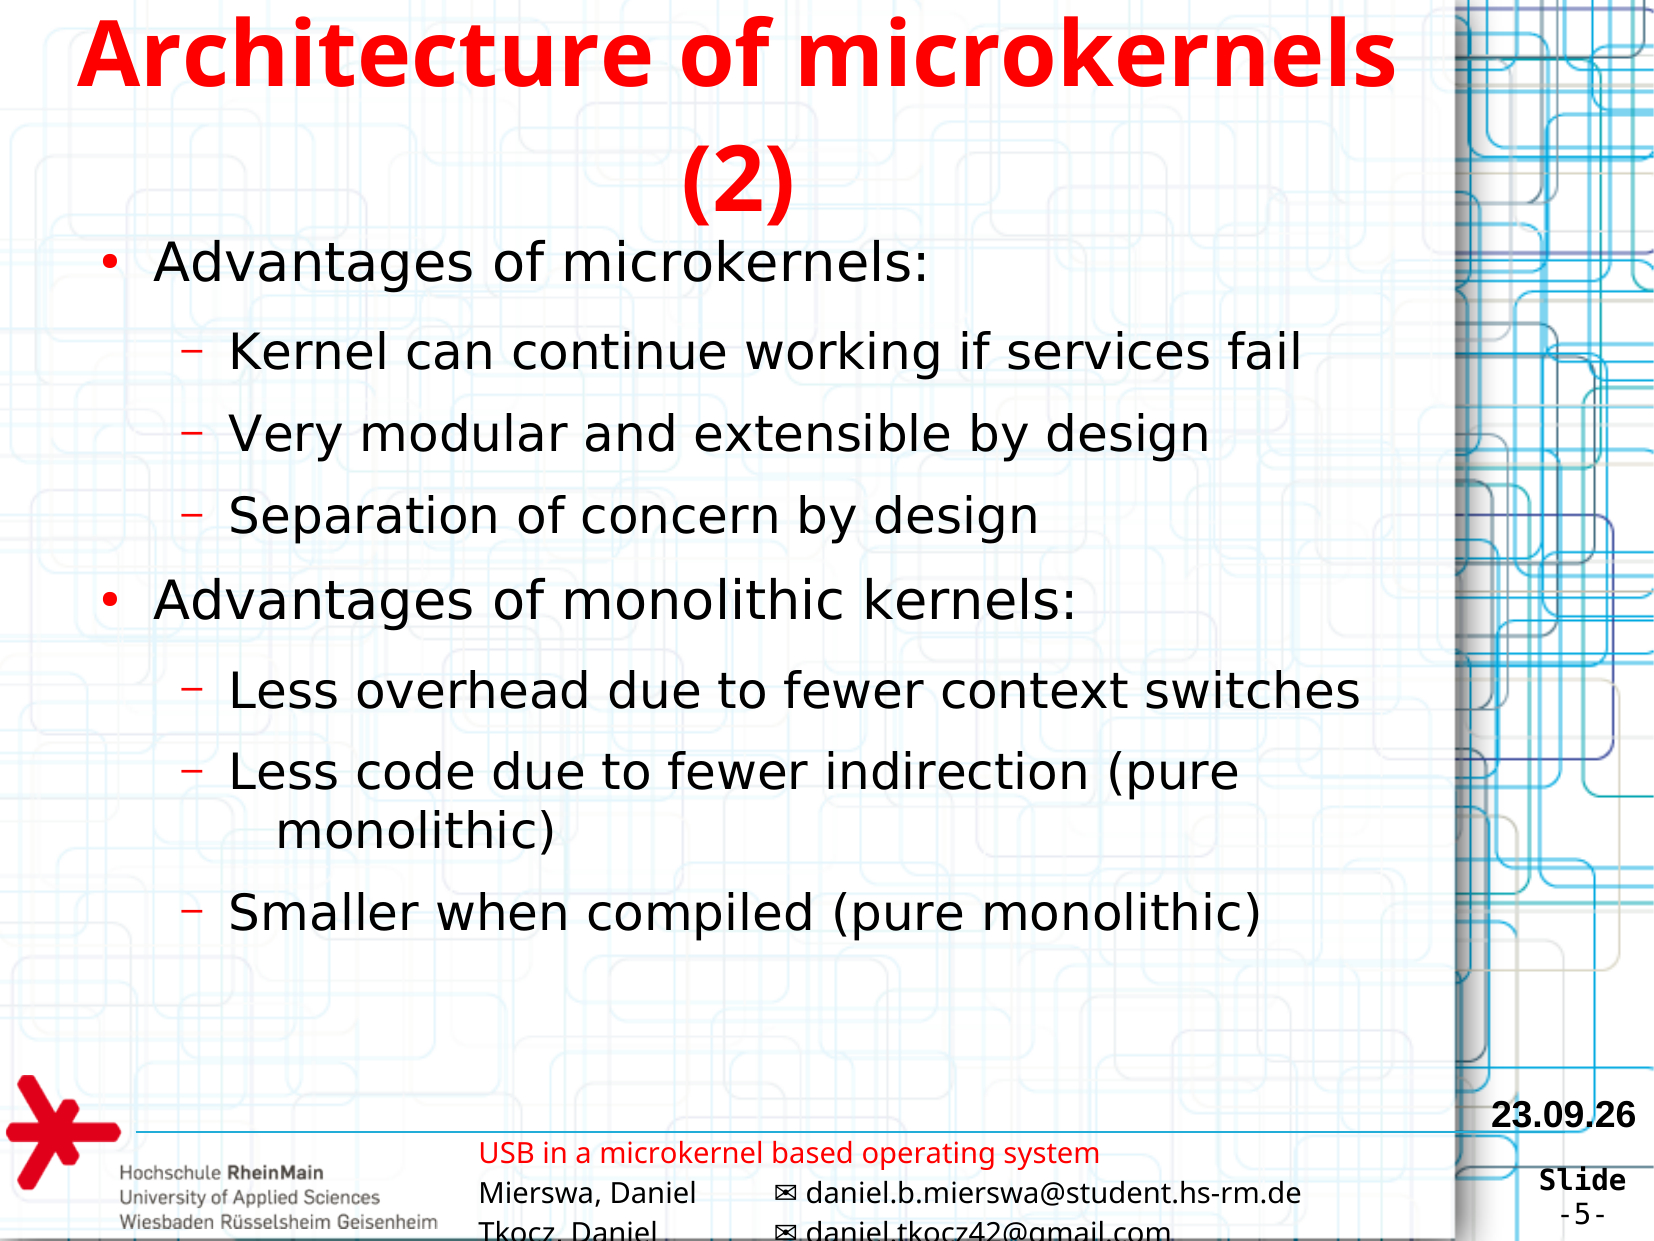

# Architecture of microkernels (2)
Advantages of microkernels:
Kernel can continue working if services fail
Very modular and extensible by design
Separation of concern by design
Advantages of monolithic kernels:
Less overhead due to fewer context switches
Less code due to fewer indirection (pure monolithic)
Smaller when compiled (pure monolithic)
5